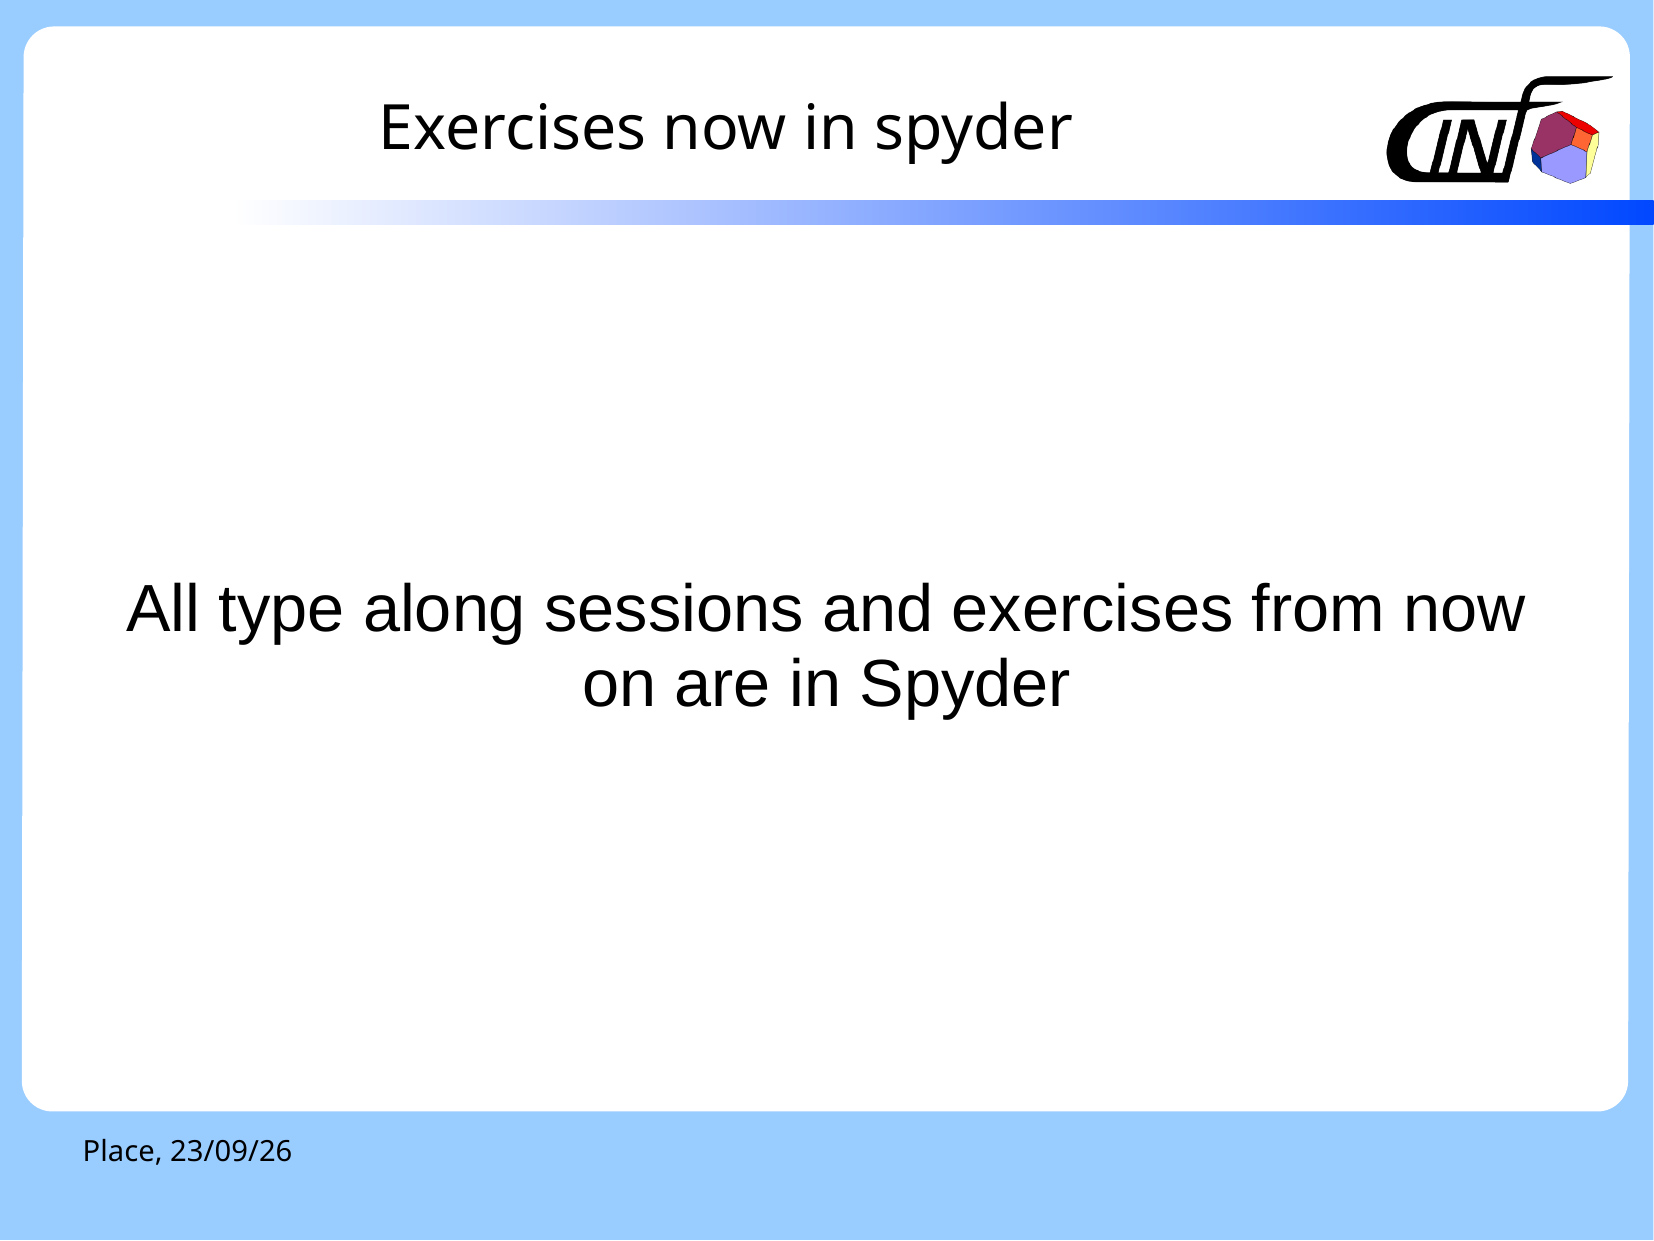

# Exercises now in spyder
All type along sessions and exercises from now on are in Spyder